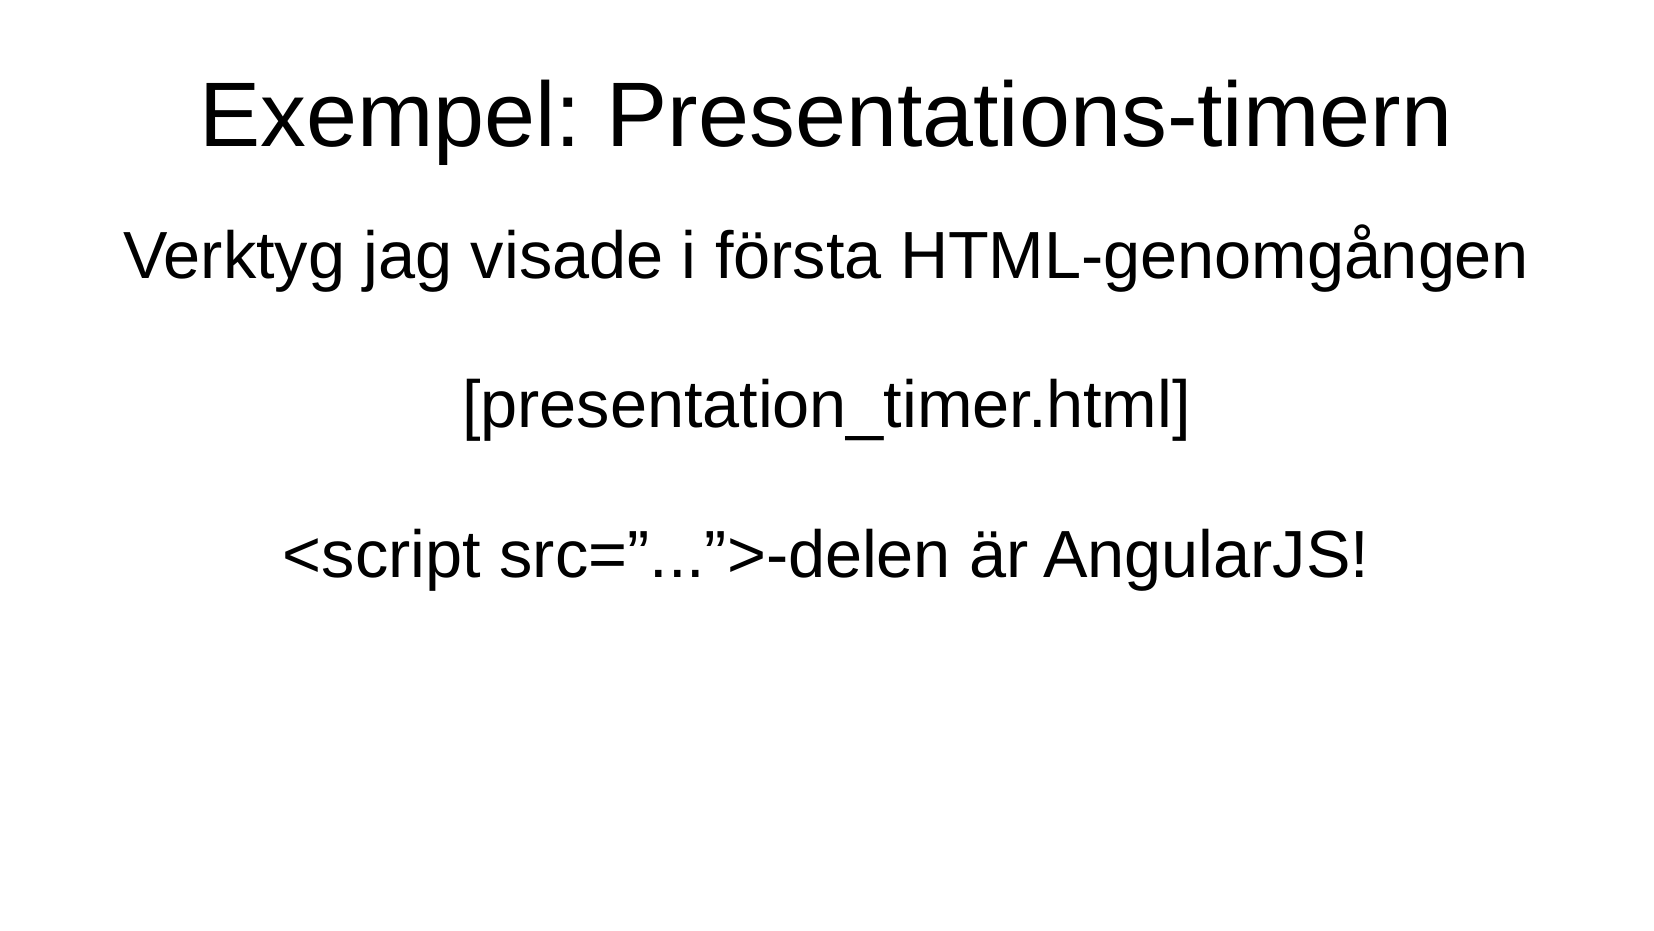

Exempel: Presentations-timern
# Verktyg jag visade i första HTML-genomgången
[presentation_timer.html]
<script src=”...”>-delen är AngularJS!